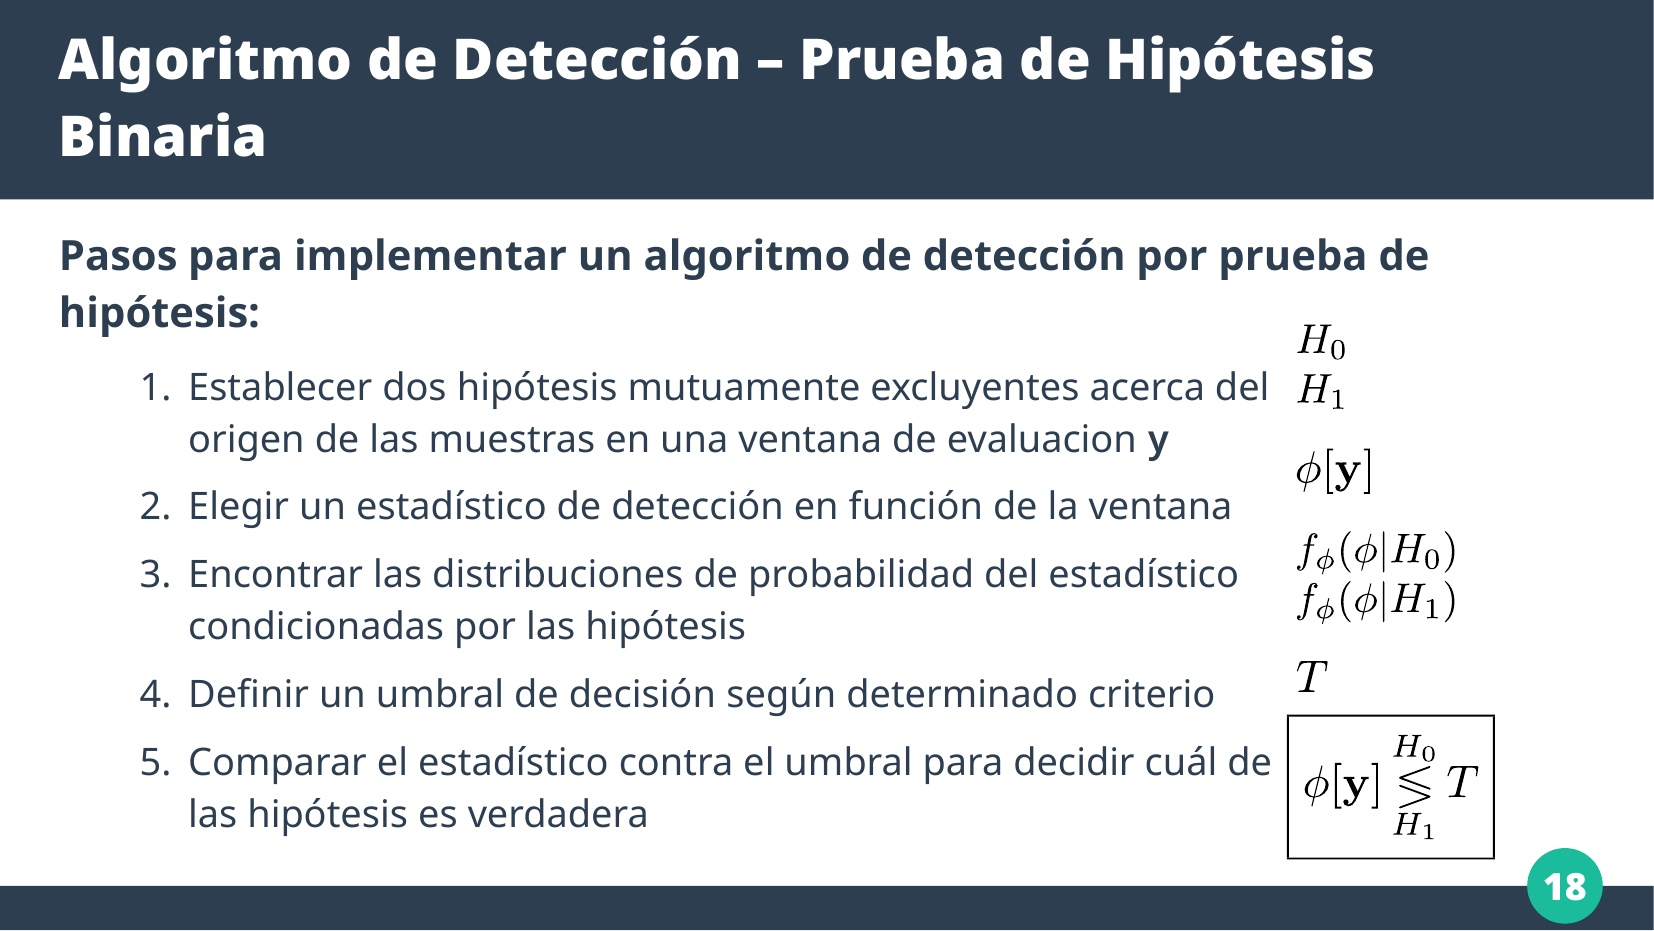

# Algoritmo de Detección – Prueba de Hipótesis Binaria
Pasos para implementar un algoritmo de detección por prueba de hipótesis:
Establecer dos hipótesis mutuamente excluyentes acerca del
origen de las muestras en una ventana de evaluacion y
Elegir un estadístico de detección en función de la ventana
Encontrar las distribuciones de probabilidad del estadístico
condicionadas por las hipótesis
Definir un umbral de decisión según determinado criterio
Comparar el estadístico contra el umbral para decidir cuál de
las hipótesis es verdadera